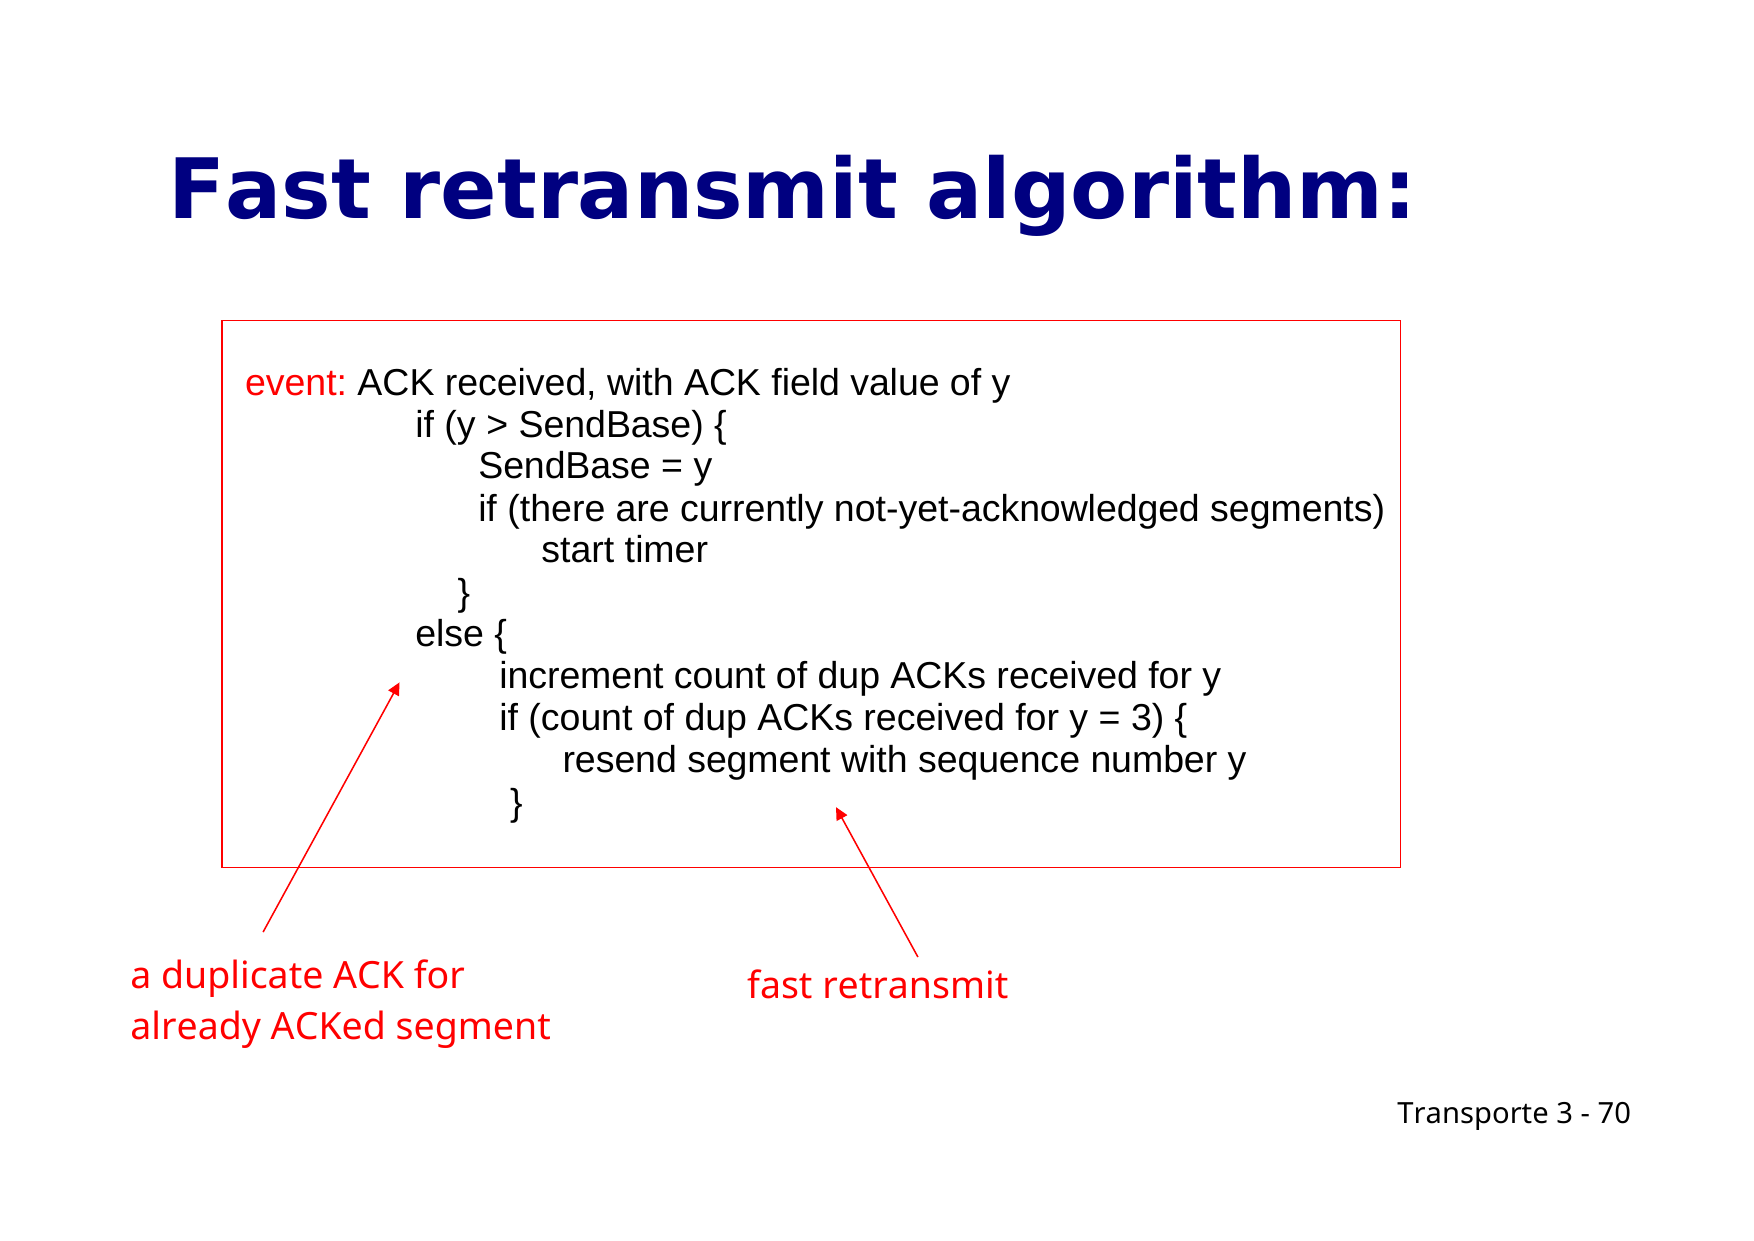

# Fast retransmit algorithm:
 event: ACK received, with ACK field value of y
 if (y > SendBase) {
 SendBase = y
 if (there are currently not-yet-acknowledged segments)
 start timer
 }
 else {
 increment count of dup ACKs received for y
 if (count of dup ACKs received for y = 3) {
 resend segment with sequence number y
 }
a duplicate ACK for
already ACKed segment
fast retransmit